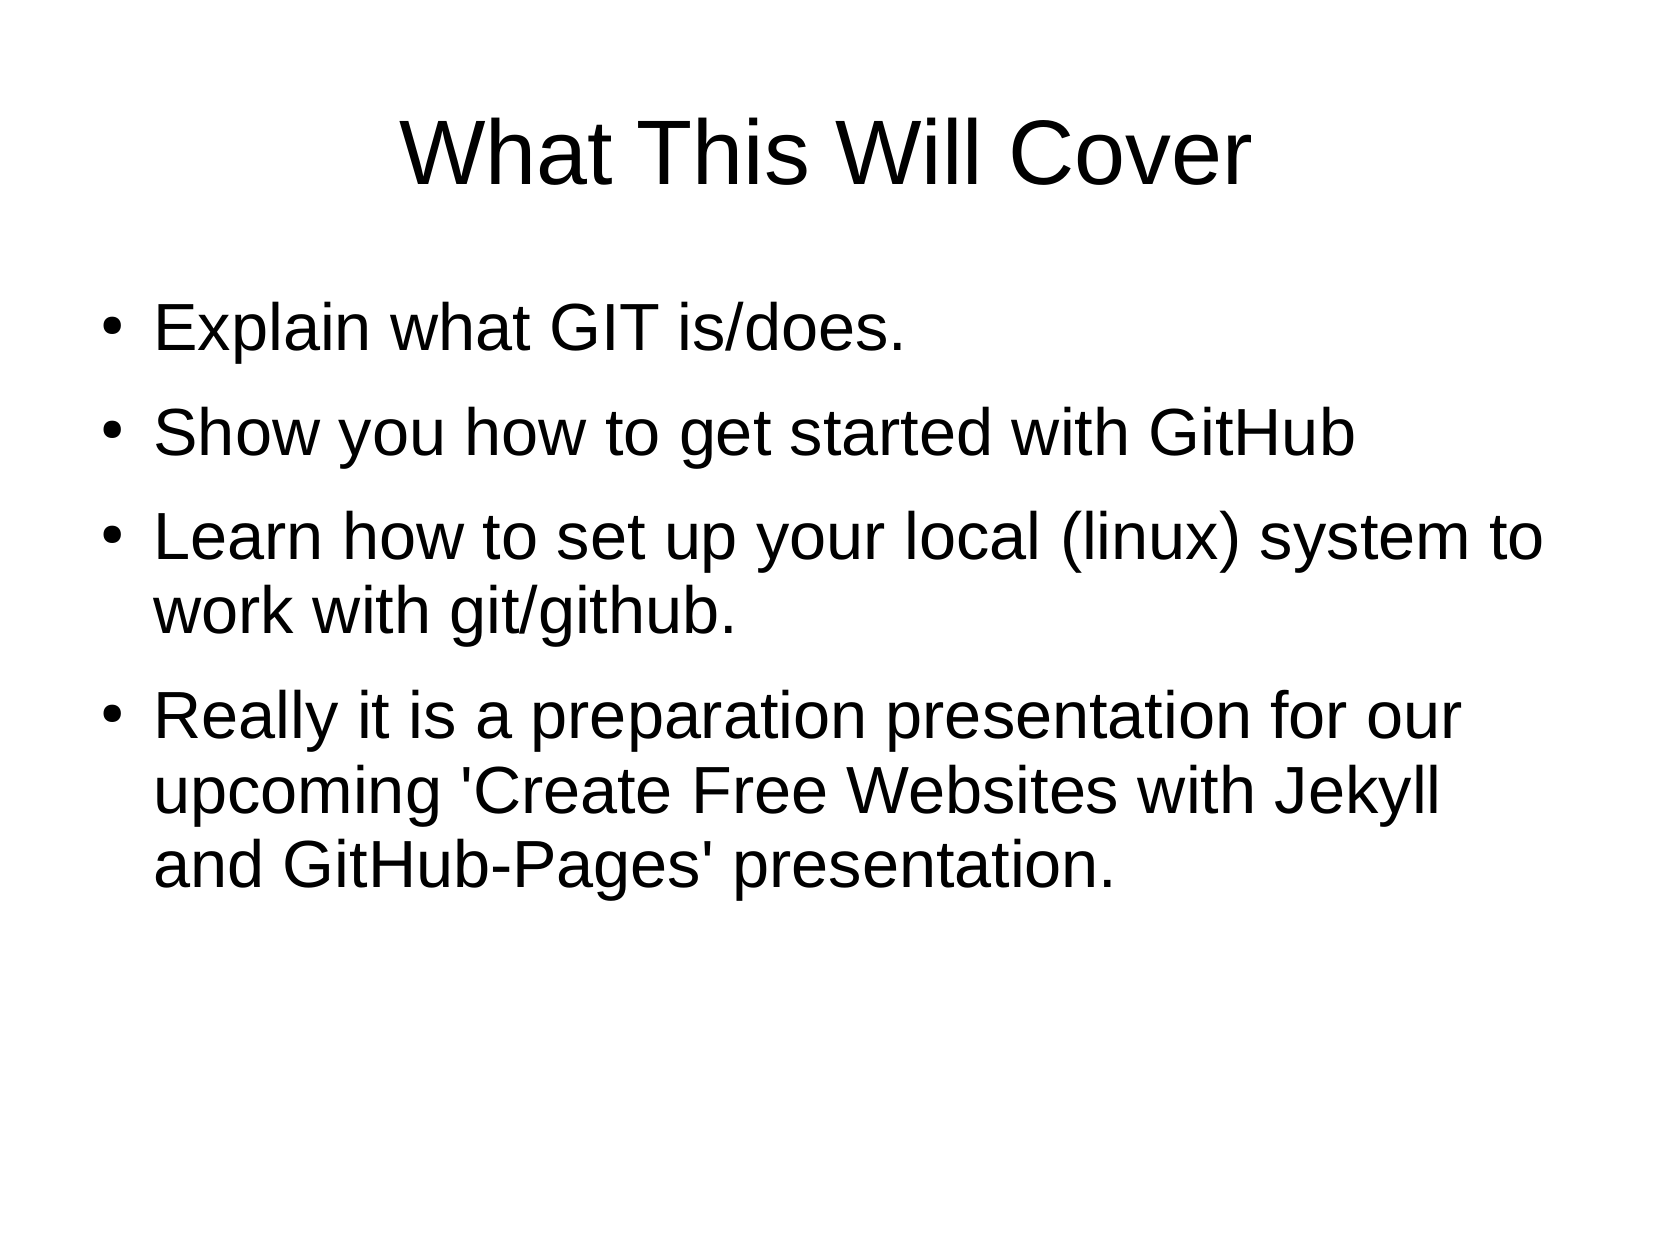

# What This Will Cover
Explain what GIT is/does.
Show you how to get started with GitHub
Learn how to set up your local (linux) system to work with git/github.
Really it is a preparation presentation for our upcoming 'Create Free Websites with Jekyll and GitHub-Pages' presentation.